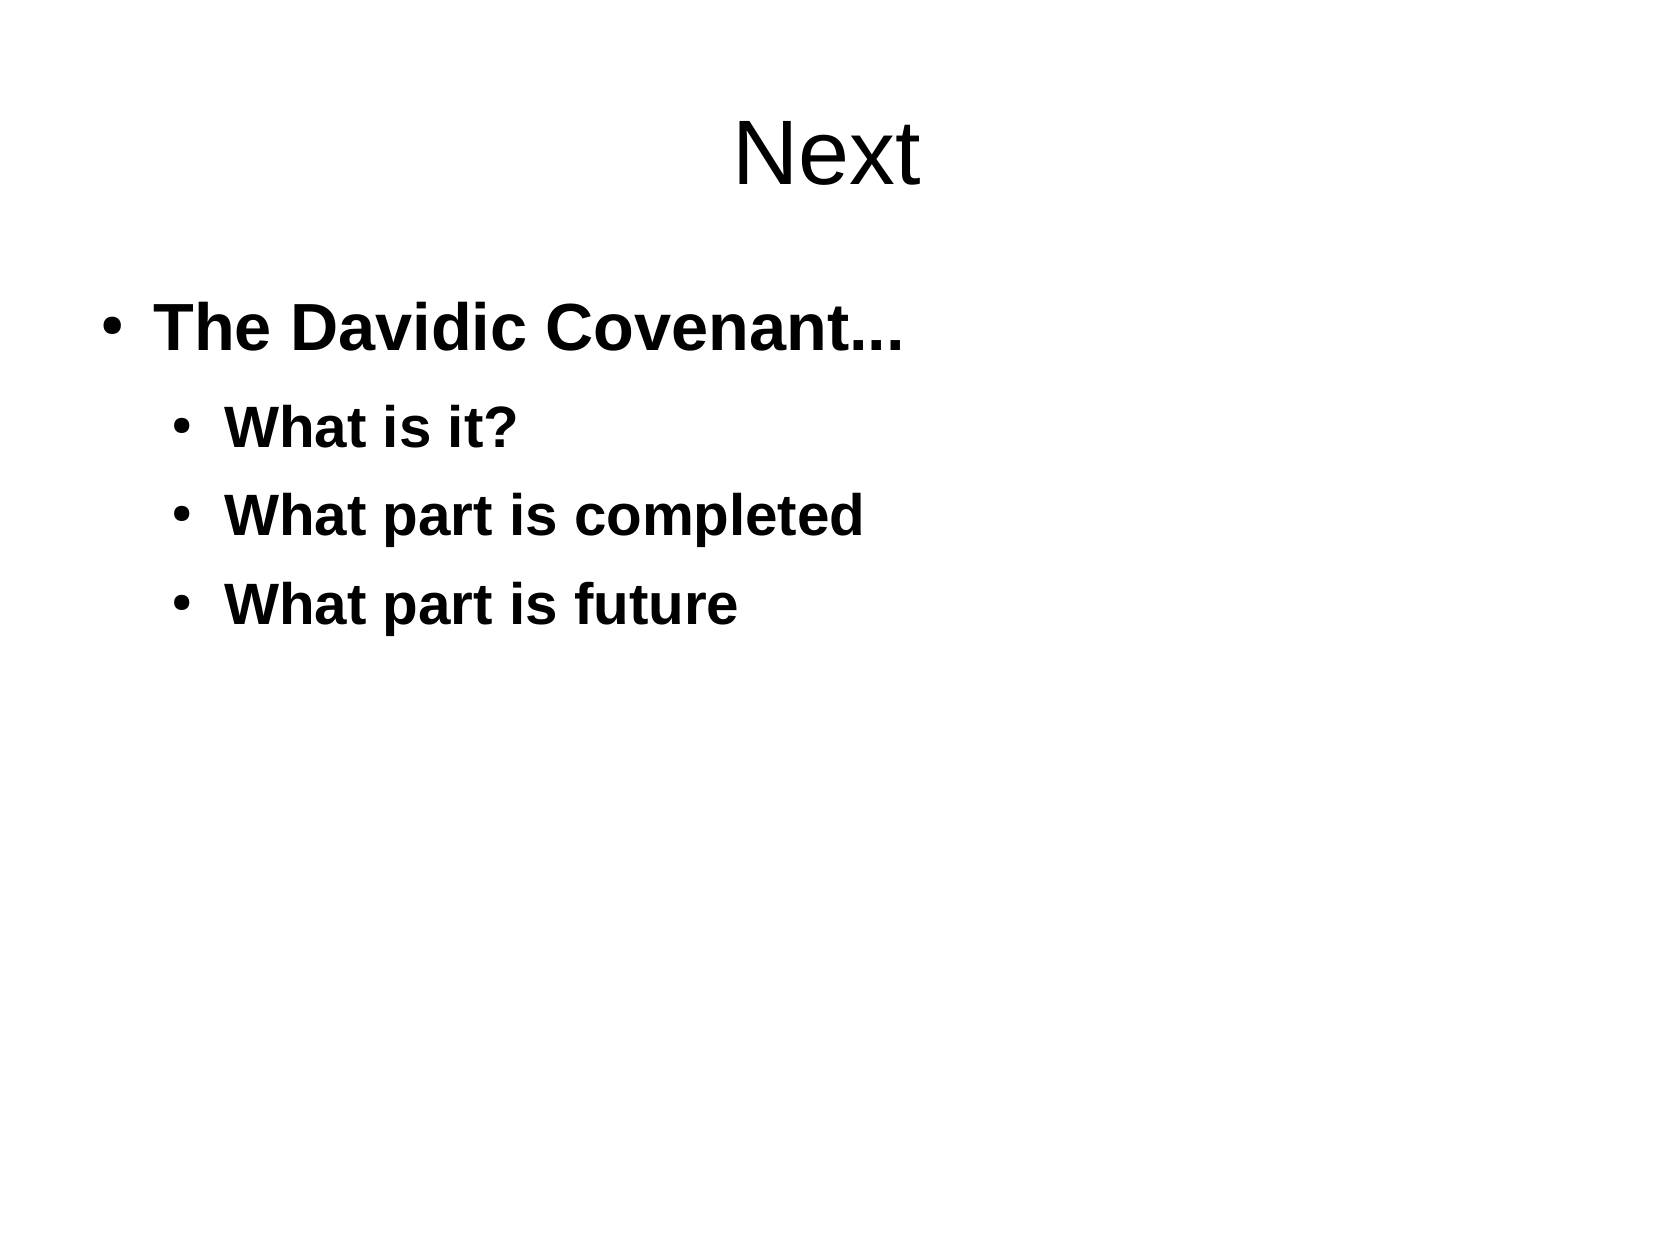

# Next
The Davidic Covenant...
What is it?
What part is completed
What part is future